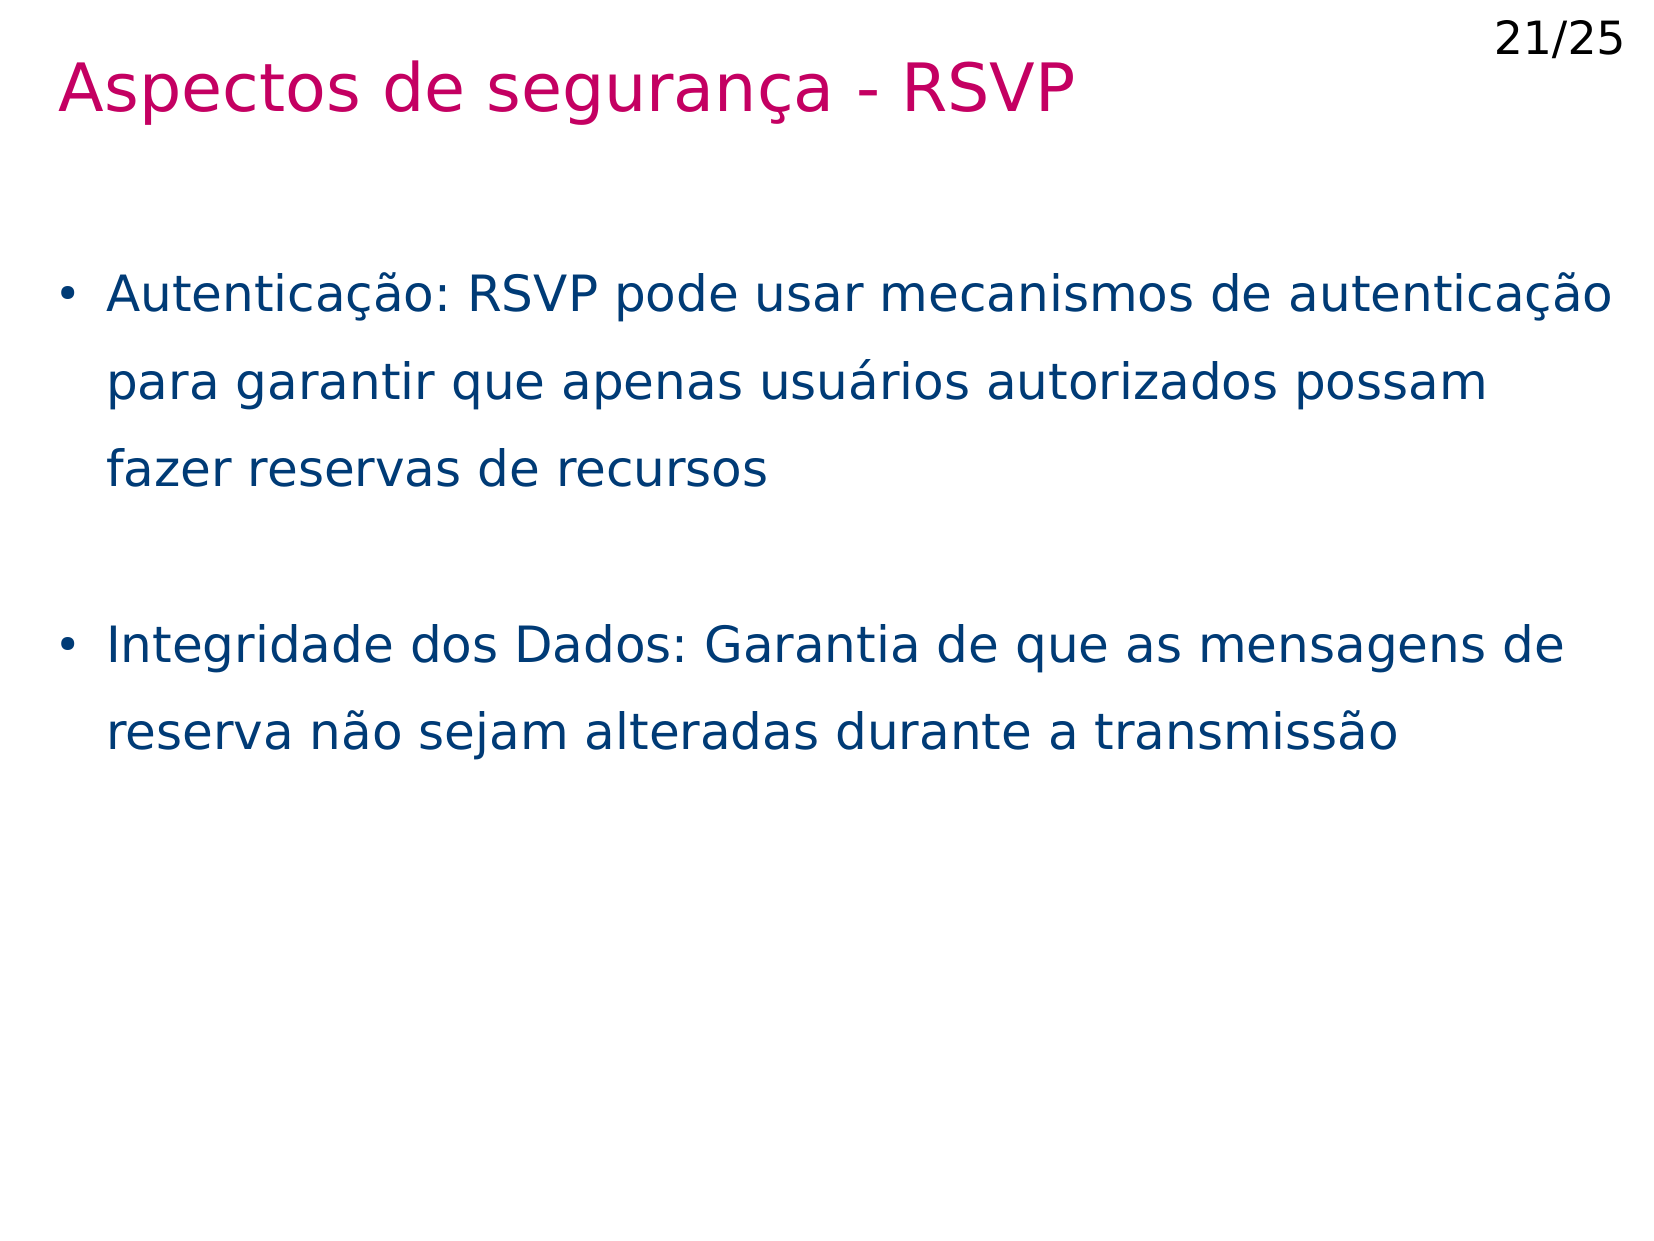

21
# Aspectos de segurança - RSVP
Autenticação: RSVP pode usar mecanismos de autenticação para garantir que apenas usuários autorizados possam fazer reservas de recursos
Integridade dos Dados: Garantia de que as mensagens de reserva não sejam alteradas durante a transmissão